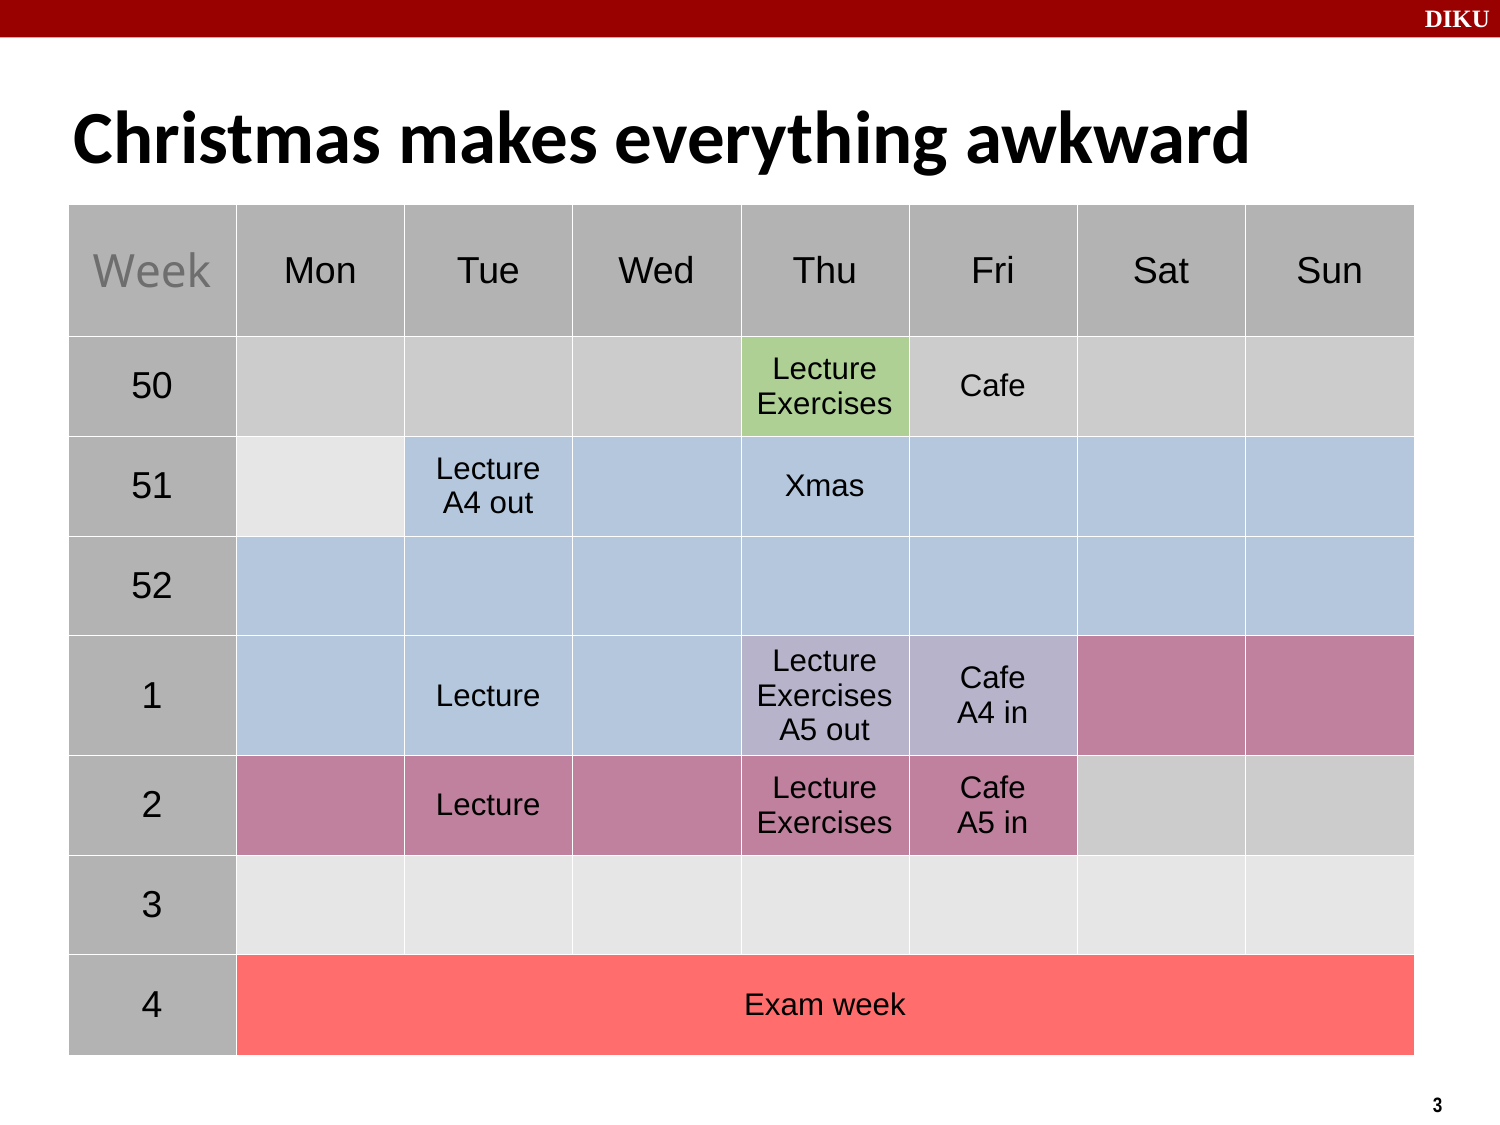

# Christmas makes everything awkward
| Week | Mon | Tue | Wed | Thu | Fri | Sat | Sun |
| --- | --- | --- | --- | --- | --- | --- | --- |
| 50 | | | | Lecture Exercises | Cafe | | |
| 51 | | Lecture A4 out | | Xmas | | | |
| 52 | | | | | | | |
| 1 | | Lecture | | Lecture Exercises A5 out | Cafe A4 in | | |
| 2 | | Lecture | | Lecture Exercises | Cafe A5 in | | |
| 3 | | | | | | | |
| 4 | Exam week | | | | | | |